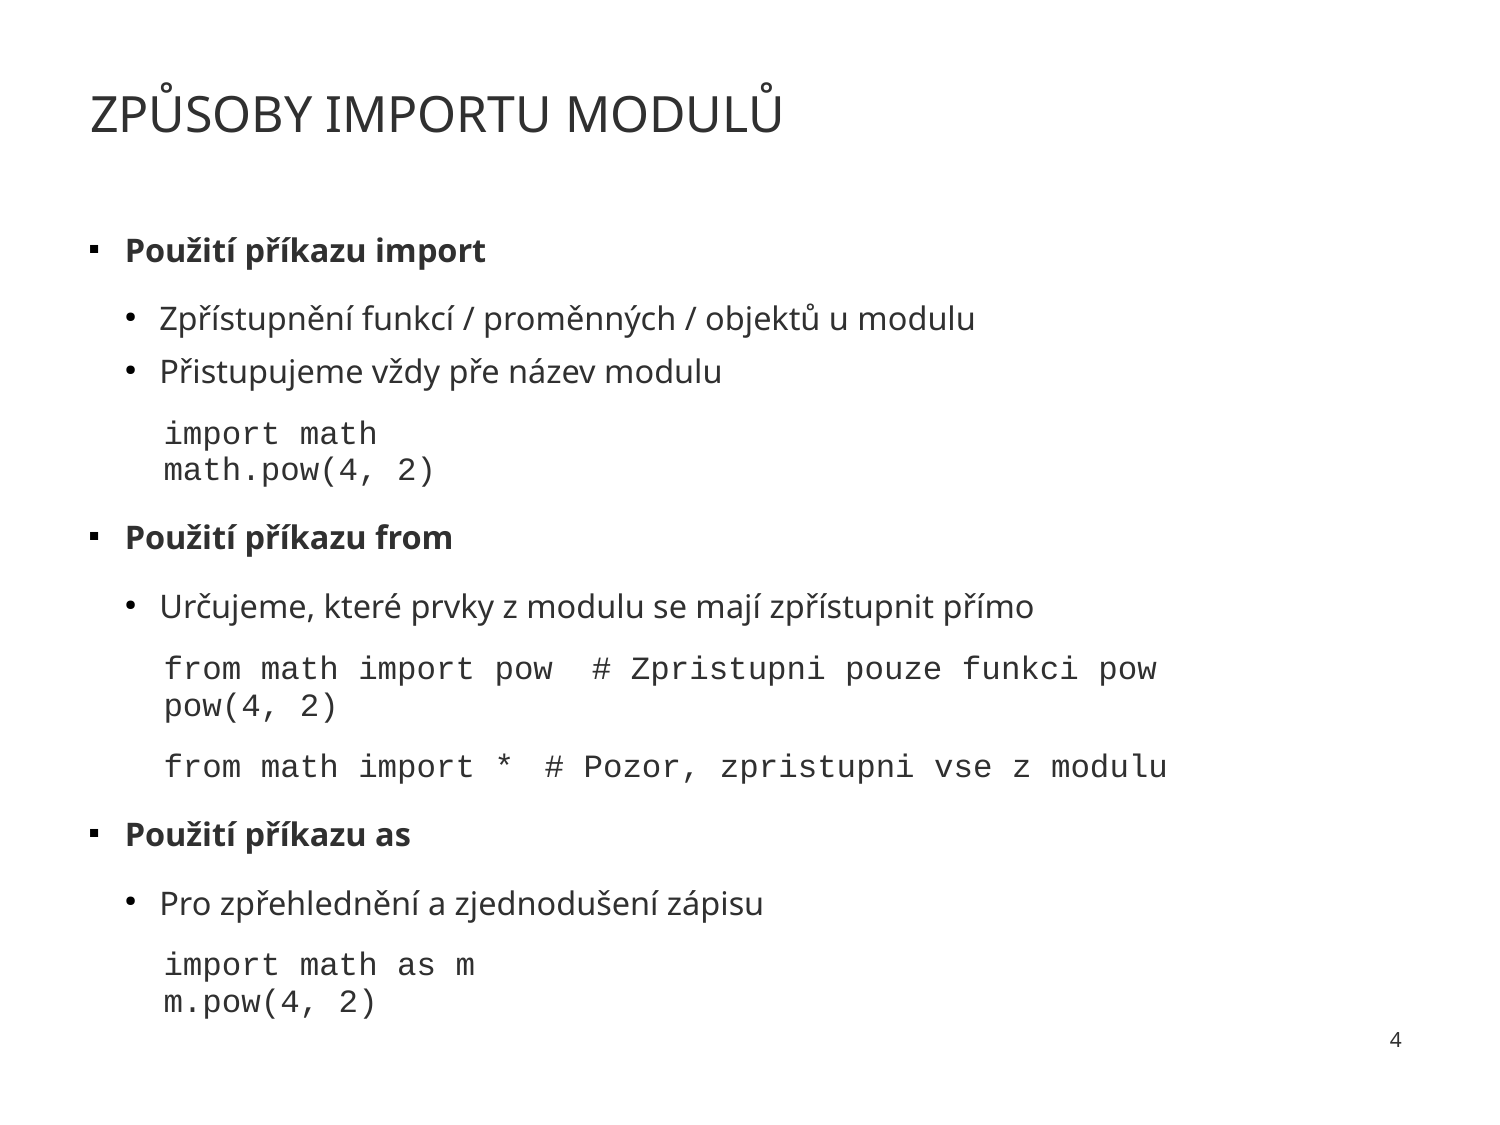

# Způsoby importu modulů
Použití příkazu import
Zpřístupnění funkcí / proměnných / objektů u modulu
Přistupujeme vždy pře název modulu
import math
math.pow(4, 2)
Použití příkazu from
Určujeme, které prvky z modulu se mají zpřístupnit přímo
from math import pow # Zpristupni pouze funkci pow
pow(4, 2)
from math import *	 # Pozor, zpristupni vse z modulu
Použití příkazu as
Pro zpřehlednění a zjednodušení zápisu
import math as m
m.pow(4, 2)